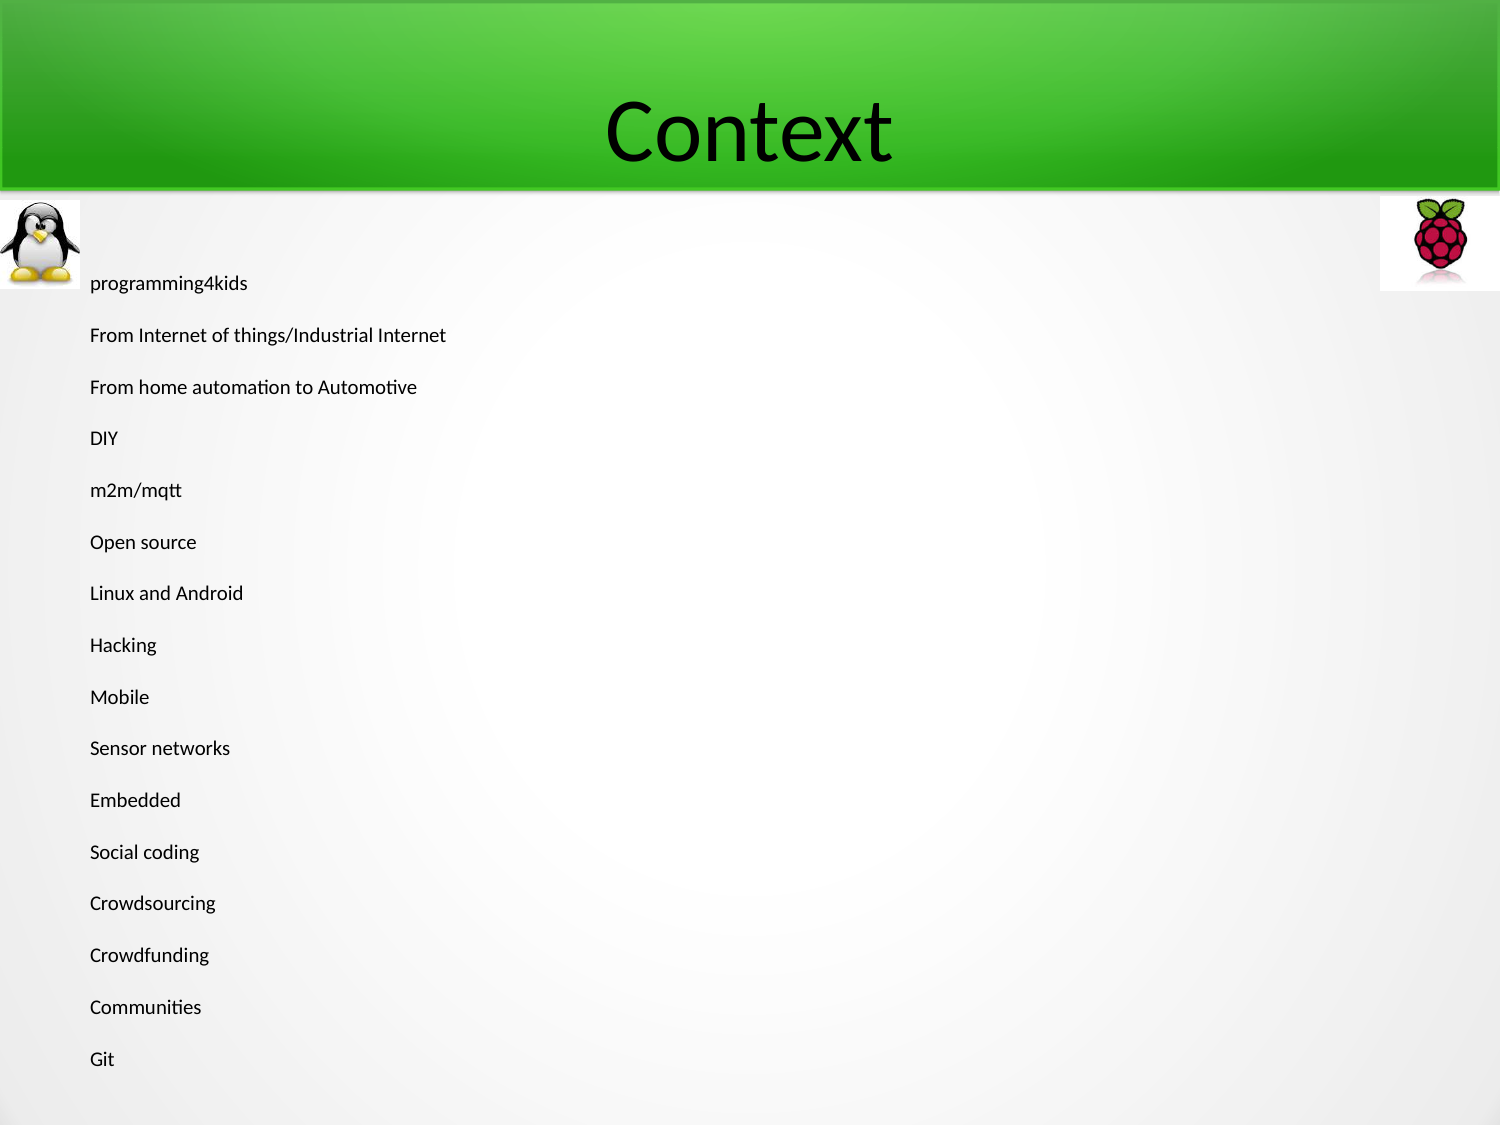

# Context
programming4kids
From Internet of things/Industrial Internet
From home automation to Automotive
DIY
m2m/mqtt
Open source
Linux and Android
Hacking
Mobile
Sensor networks
Embedded
Social coding
Crowdsourcing
Crowdfunding
Communities
Git